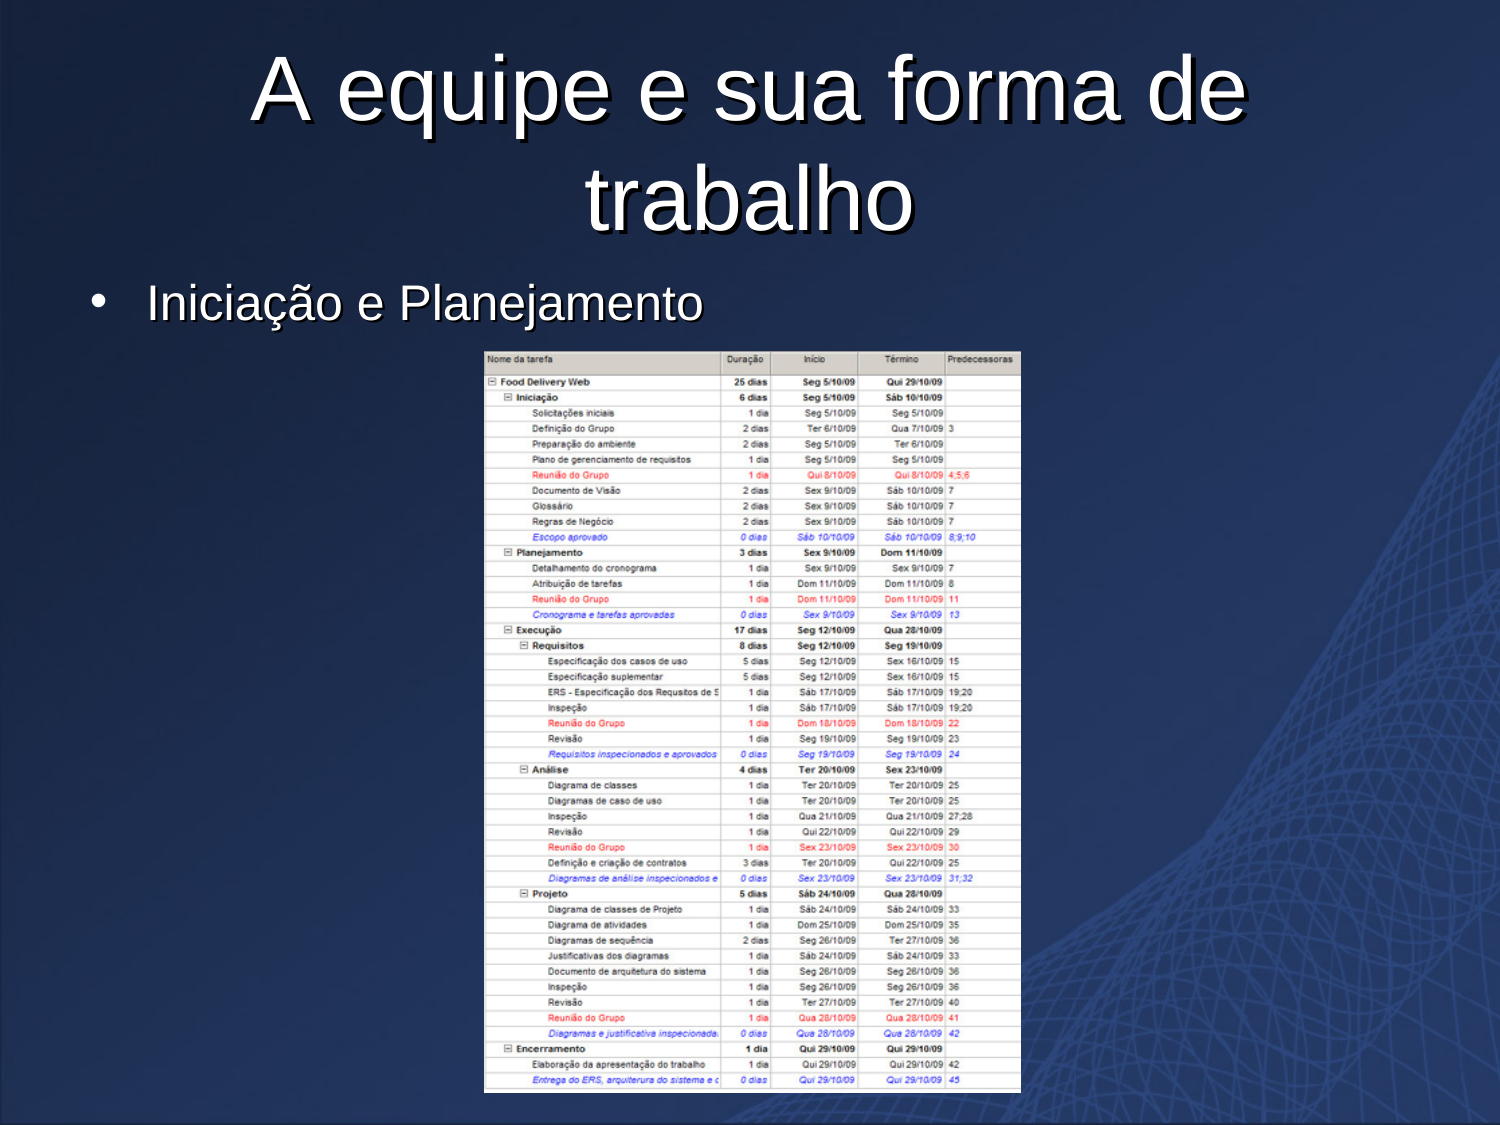

# A equipe e sua forma de trabalho
Iniciação e Planejamento